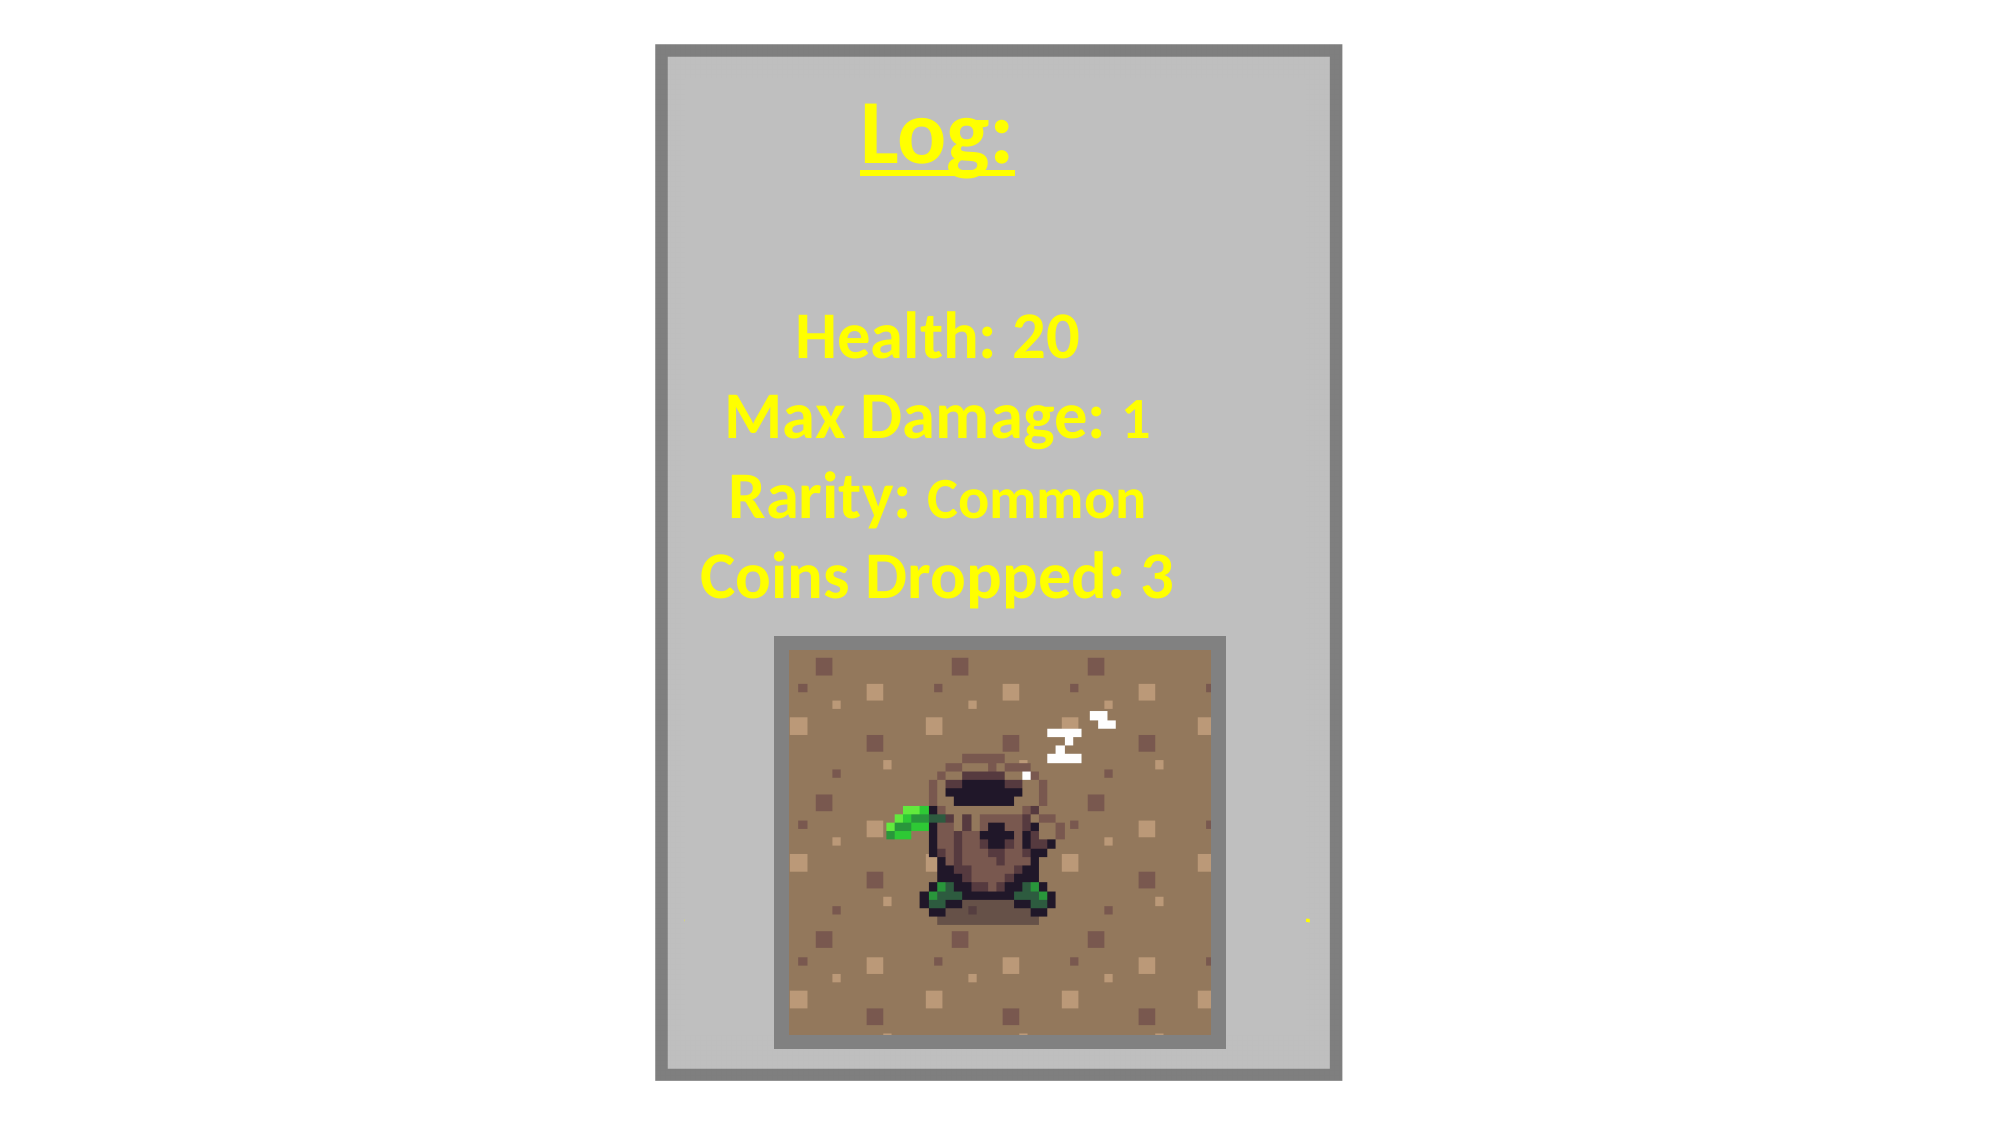

Log:
Health: 20
Max Damage: 1
Rarity: Common
Coins Dropped: 3